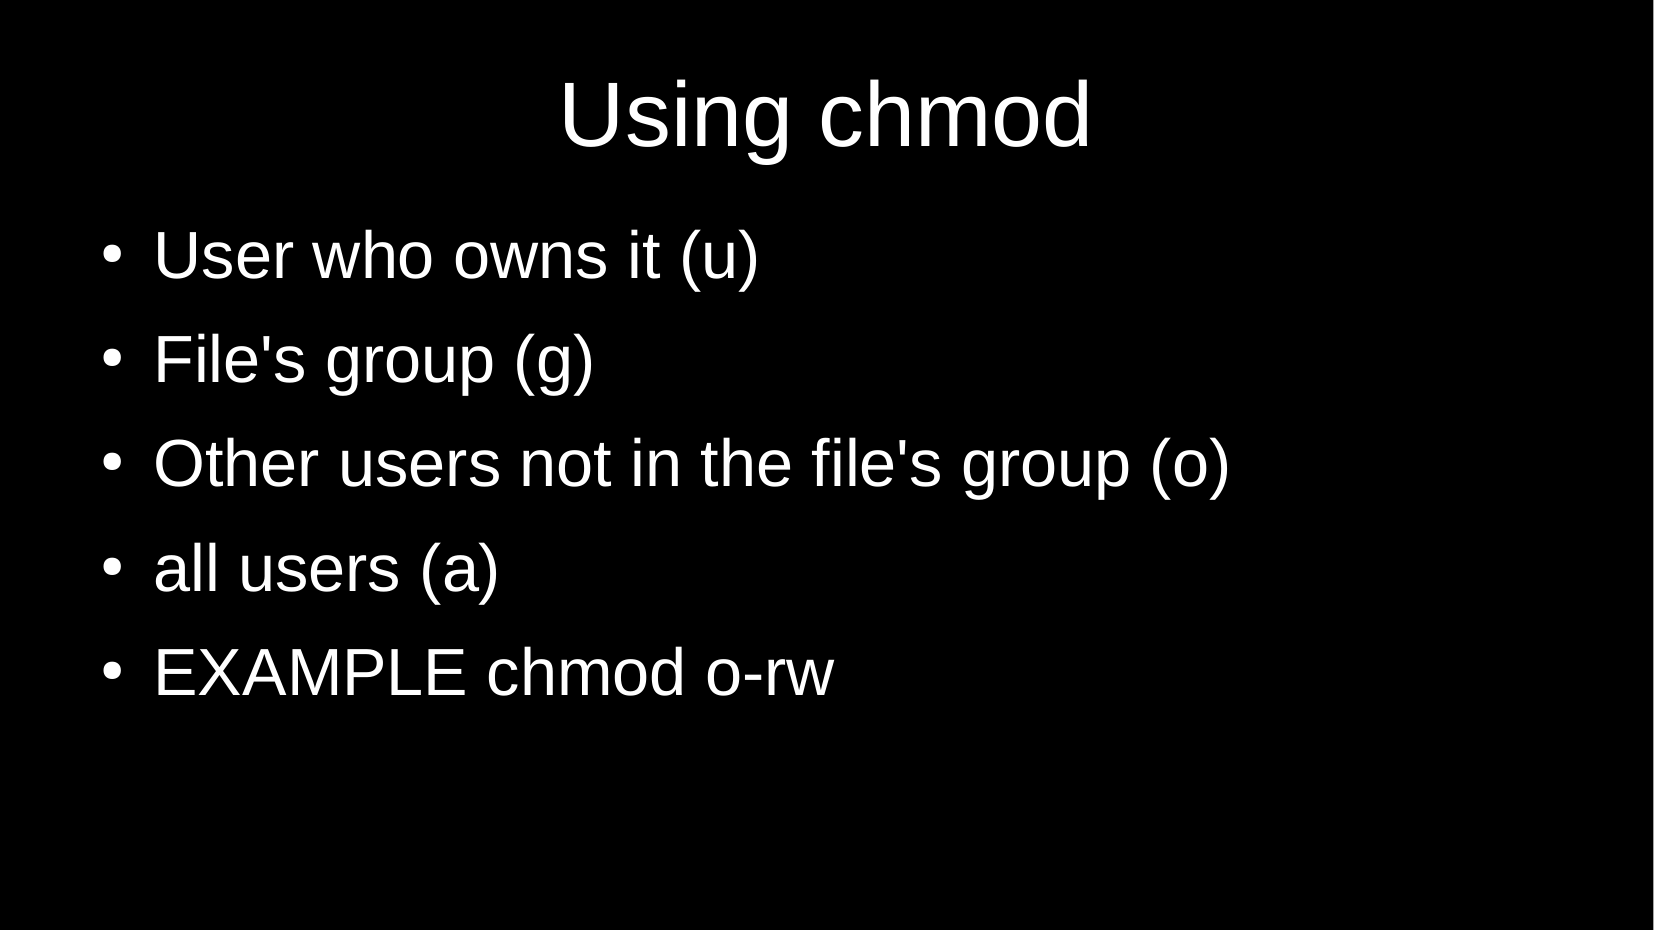

# Using chmod
User who owns it (u)
File's group (g)
Other users not in the file's group (o)
all users (a)
EXAMPLE chmod o-rw